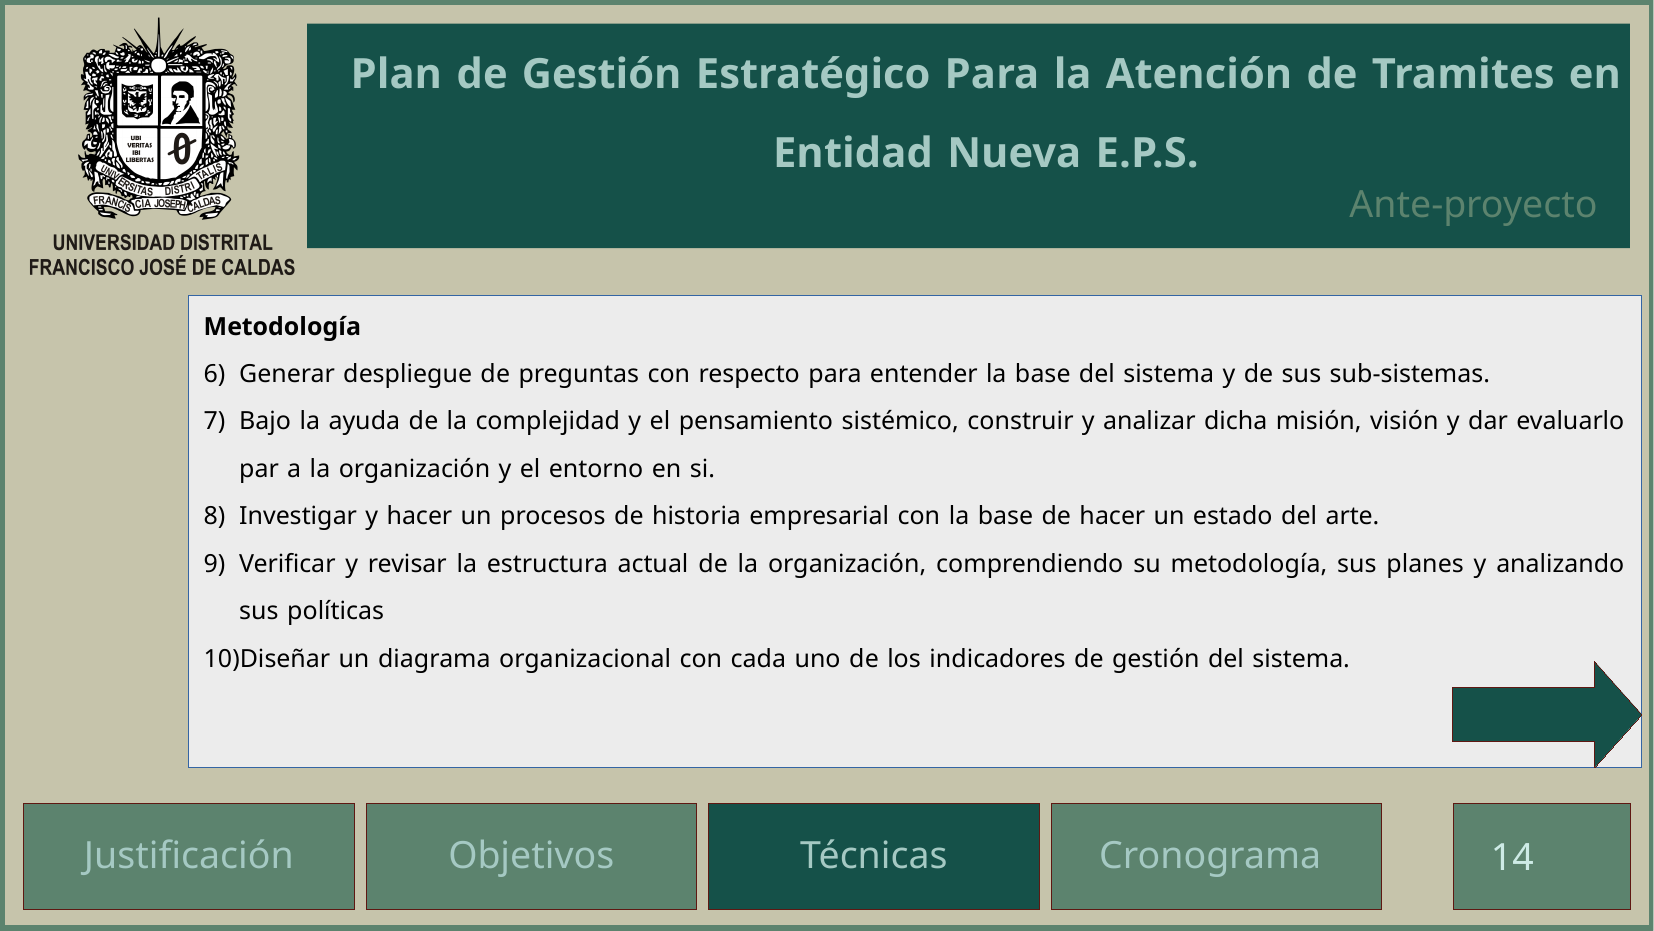

Plan de Gestión Estratégico Para la Atención de Tramites en Entidad Nueva E.P.S.
Ante-proyecto
Metodología
Generar despliegue de preguntas con respecto para entender la base del sistema y de sus sub-sistemas.
Bajo la ayuda de la complejidad y el pensamiento sistémico, construir y analizar dicha misión, visión y dar evaluarlo par a la organización y el entorno en si.
Investigar y hacer un procesos de historia empresarial con la base de hacer un estado del arte.
Verificar y revisar la estructura actual de la organización, comprendiendo su metodología, sus planes y analizando sus políticas
Diseñar un diagrama organizacional con cada uno de los indicadores de gestión del sistema.
Justificación
Objetivos
Técnicas
Cronograma